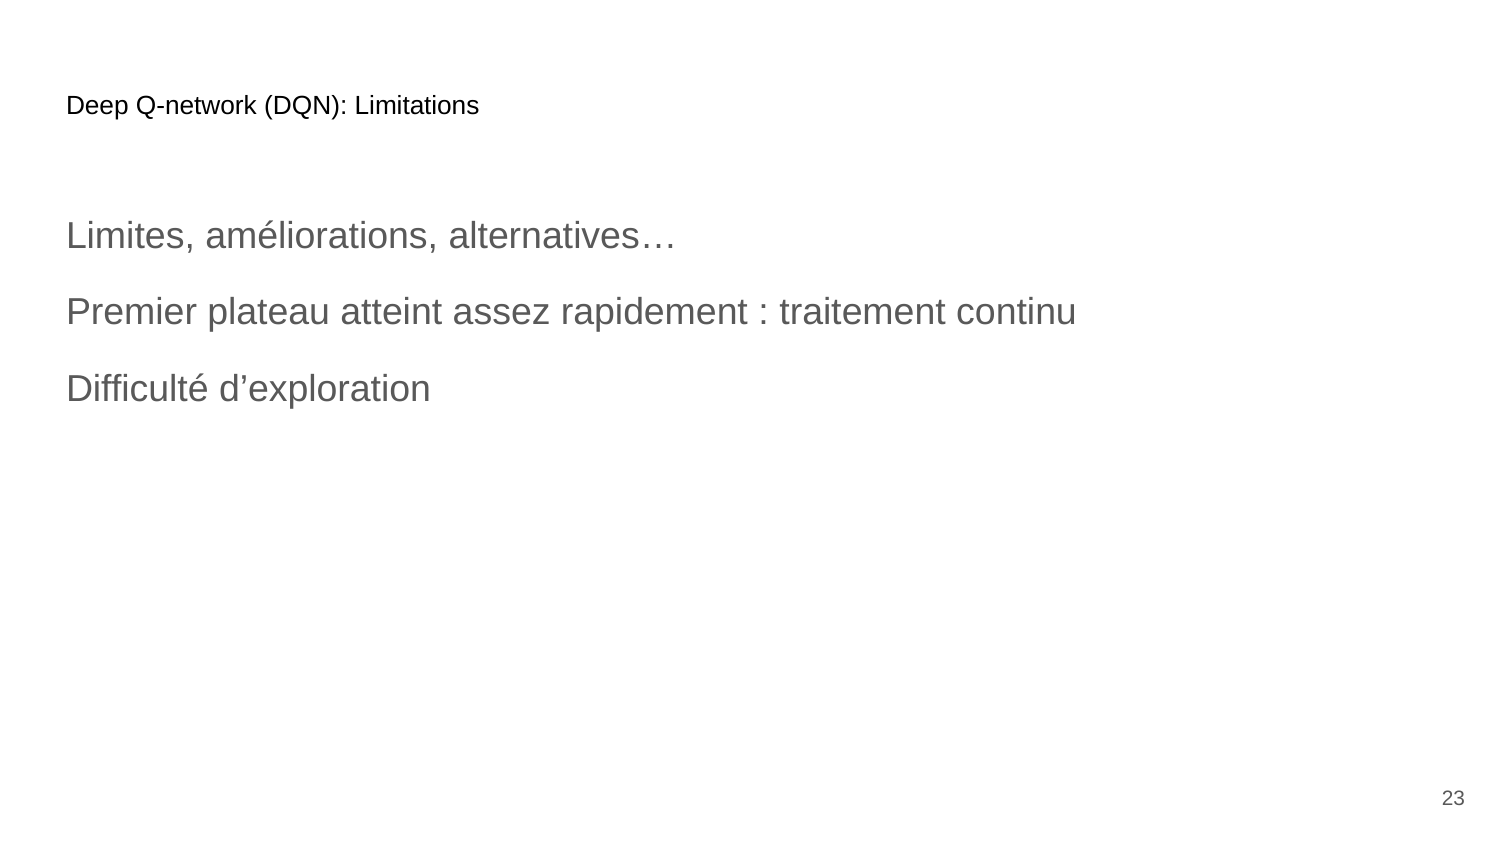

# Deep Q-network (DQN): Limitations
Limites, améliorations, alternatives…
Premier plateau atteint assez rapidement : traitement continu
Difficulté d’exploration